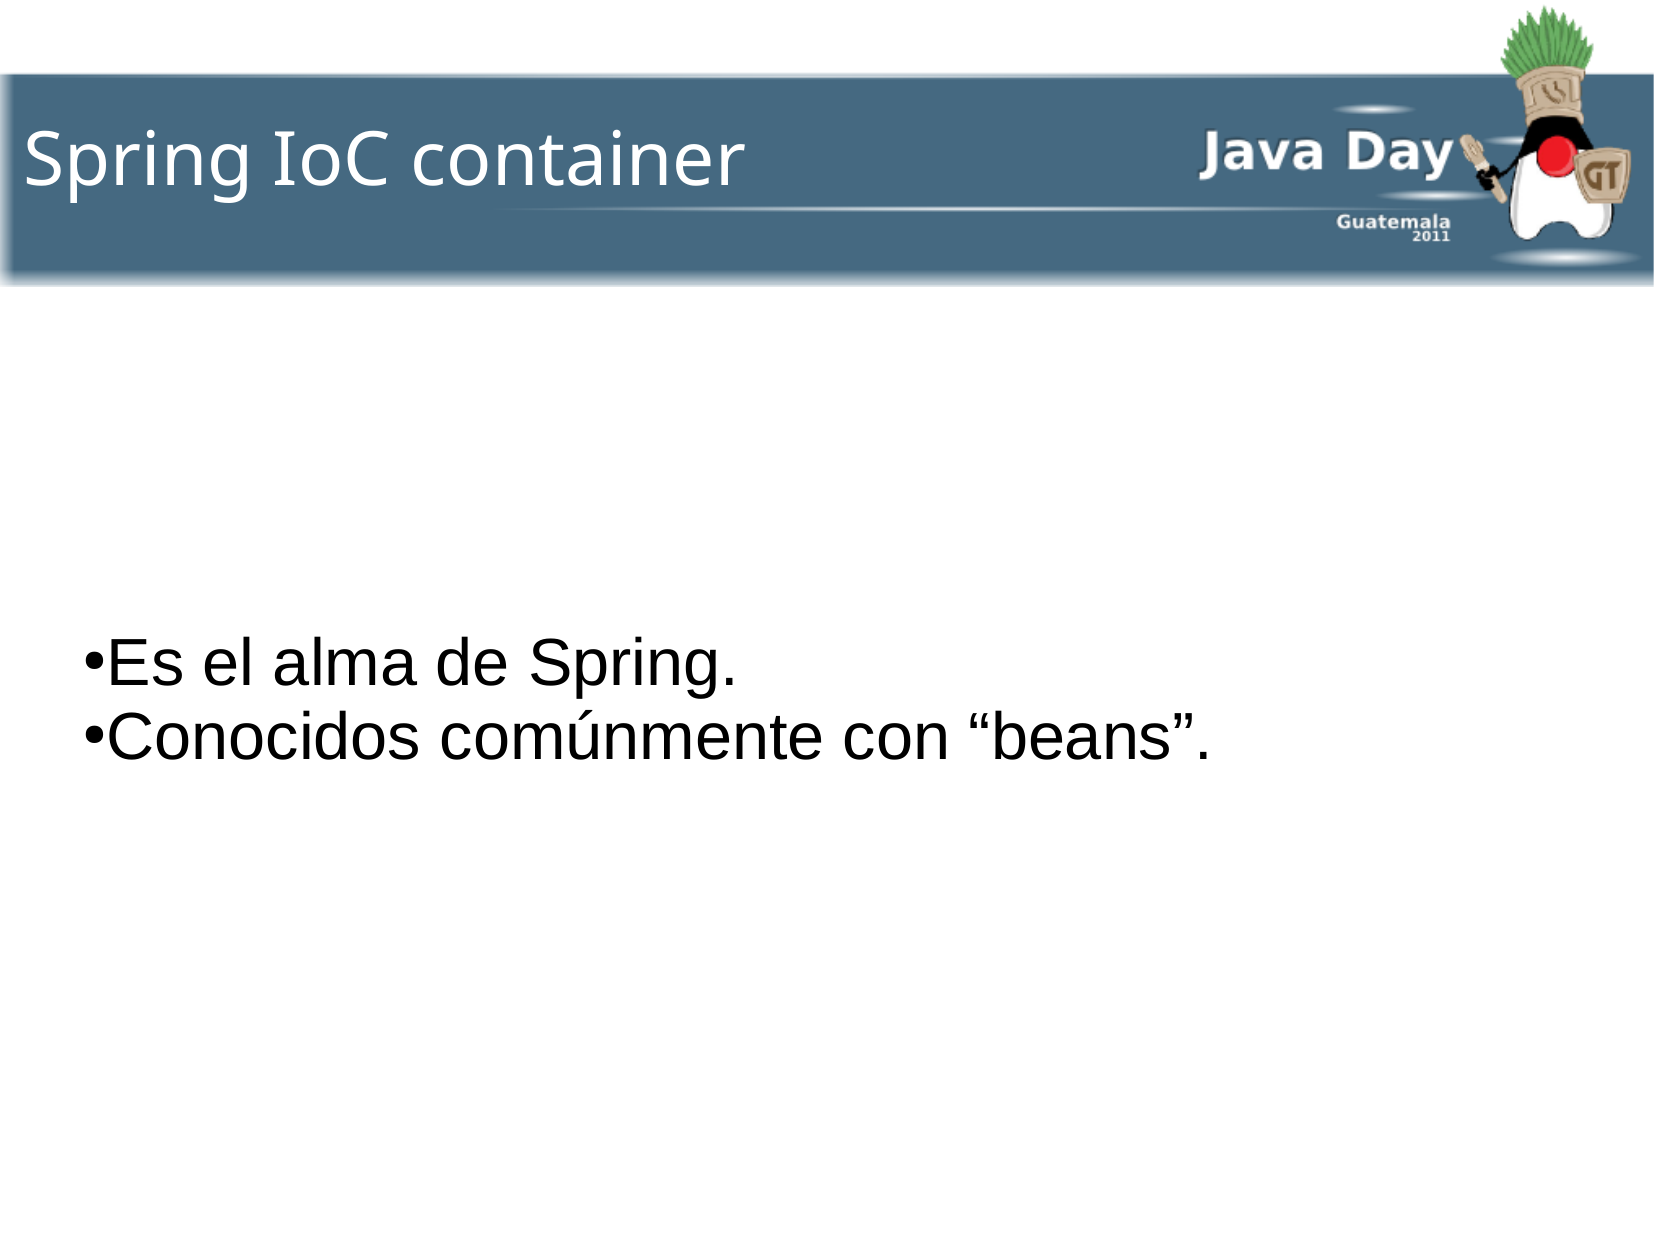

# Spring IoC container
Es el alma de Spring.
Conocidos comúnmente con “beans”.